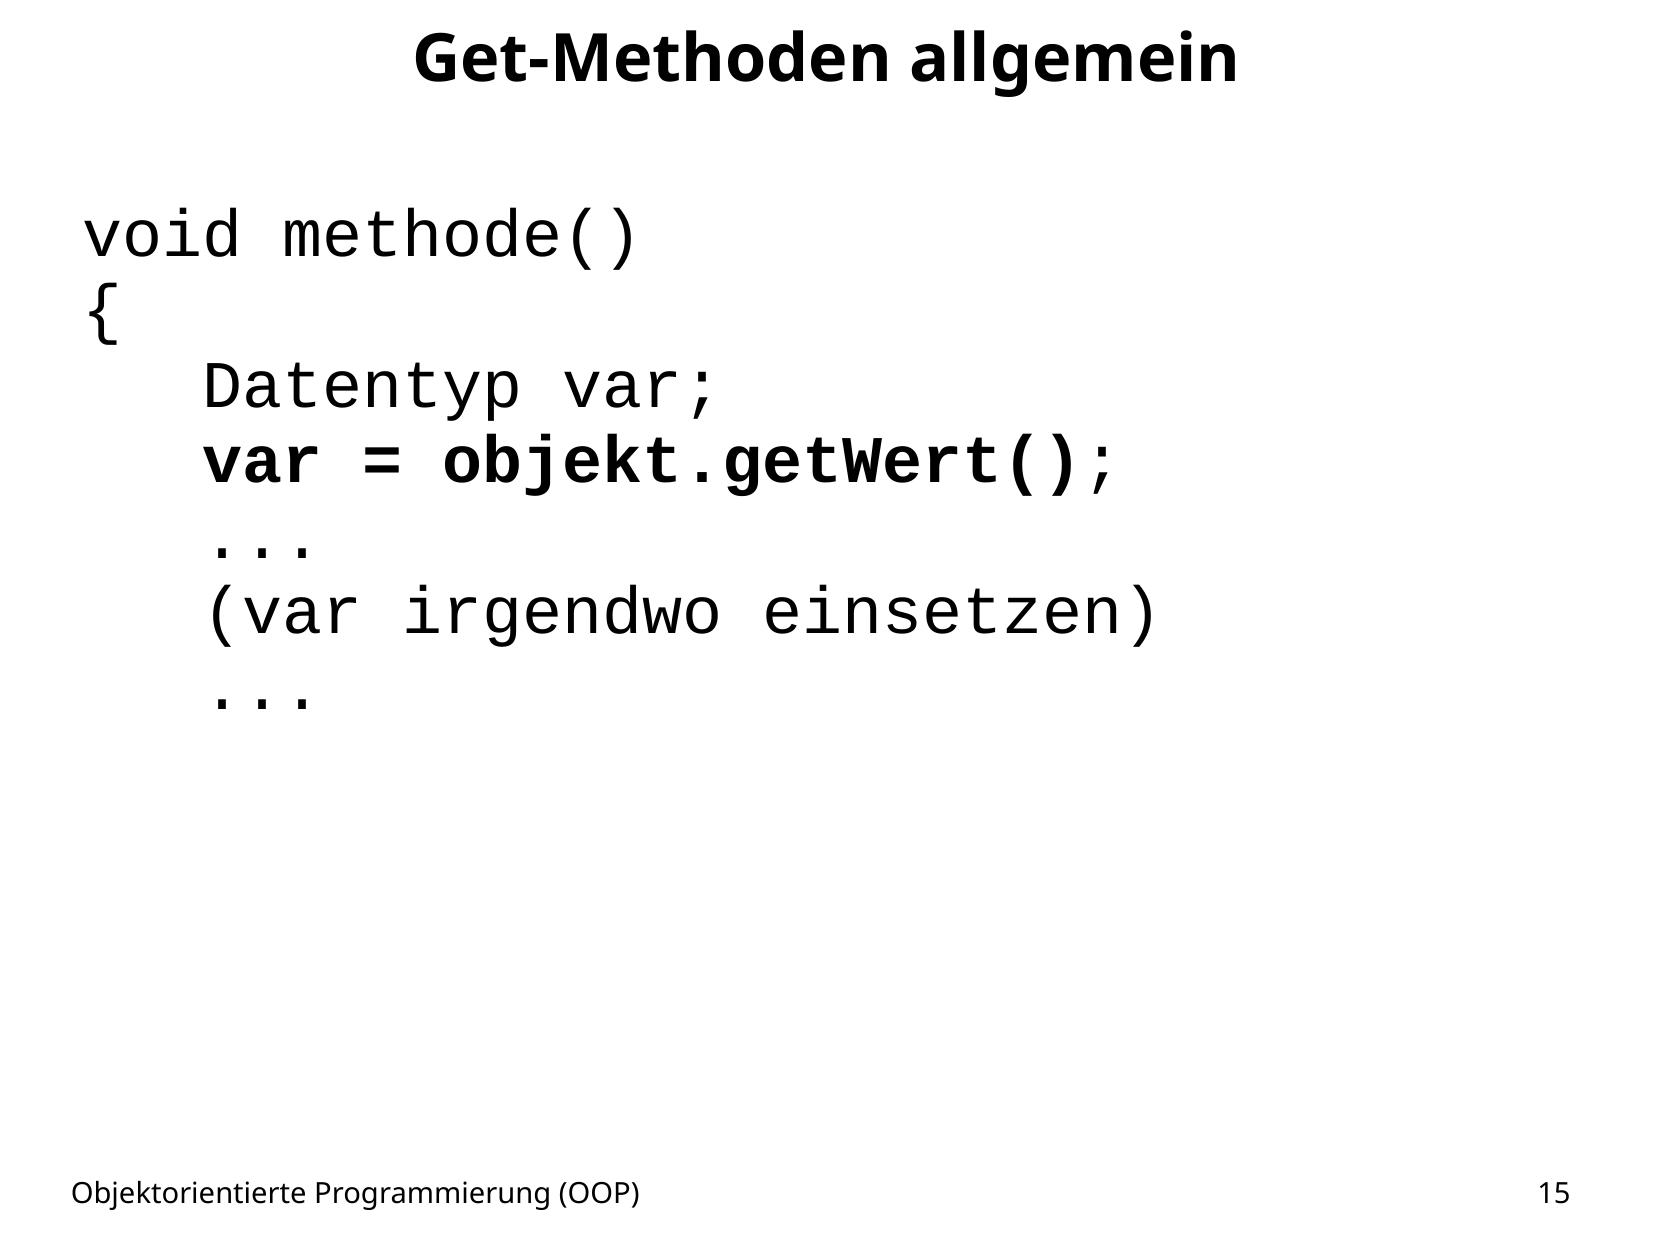

# Get-Methoden allgemein
void methode()
{
 Datentyp var;
 var = objekt.getWert();
 ...
 (var irgendwo einsetzen)
 ...
Objektorientierte Programmierung (OOP)
15